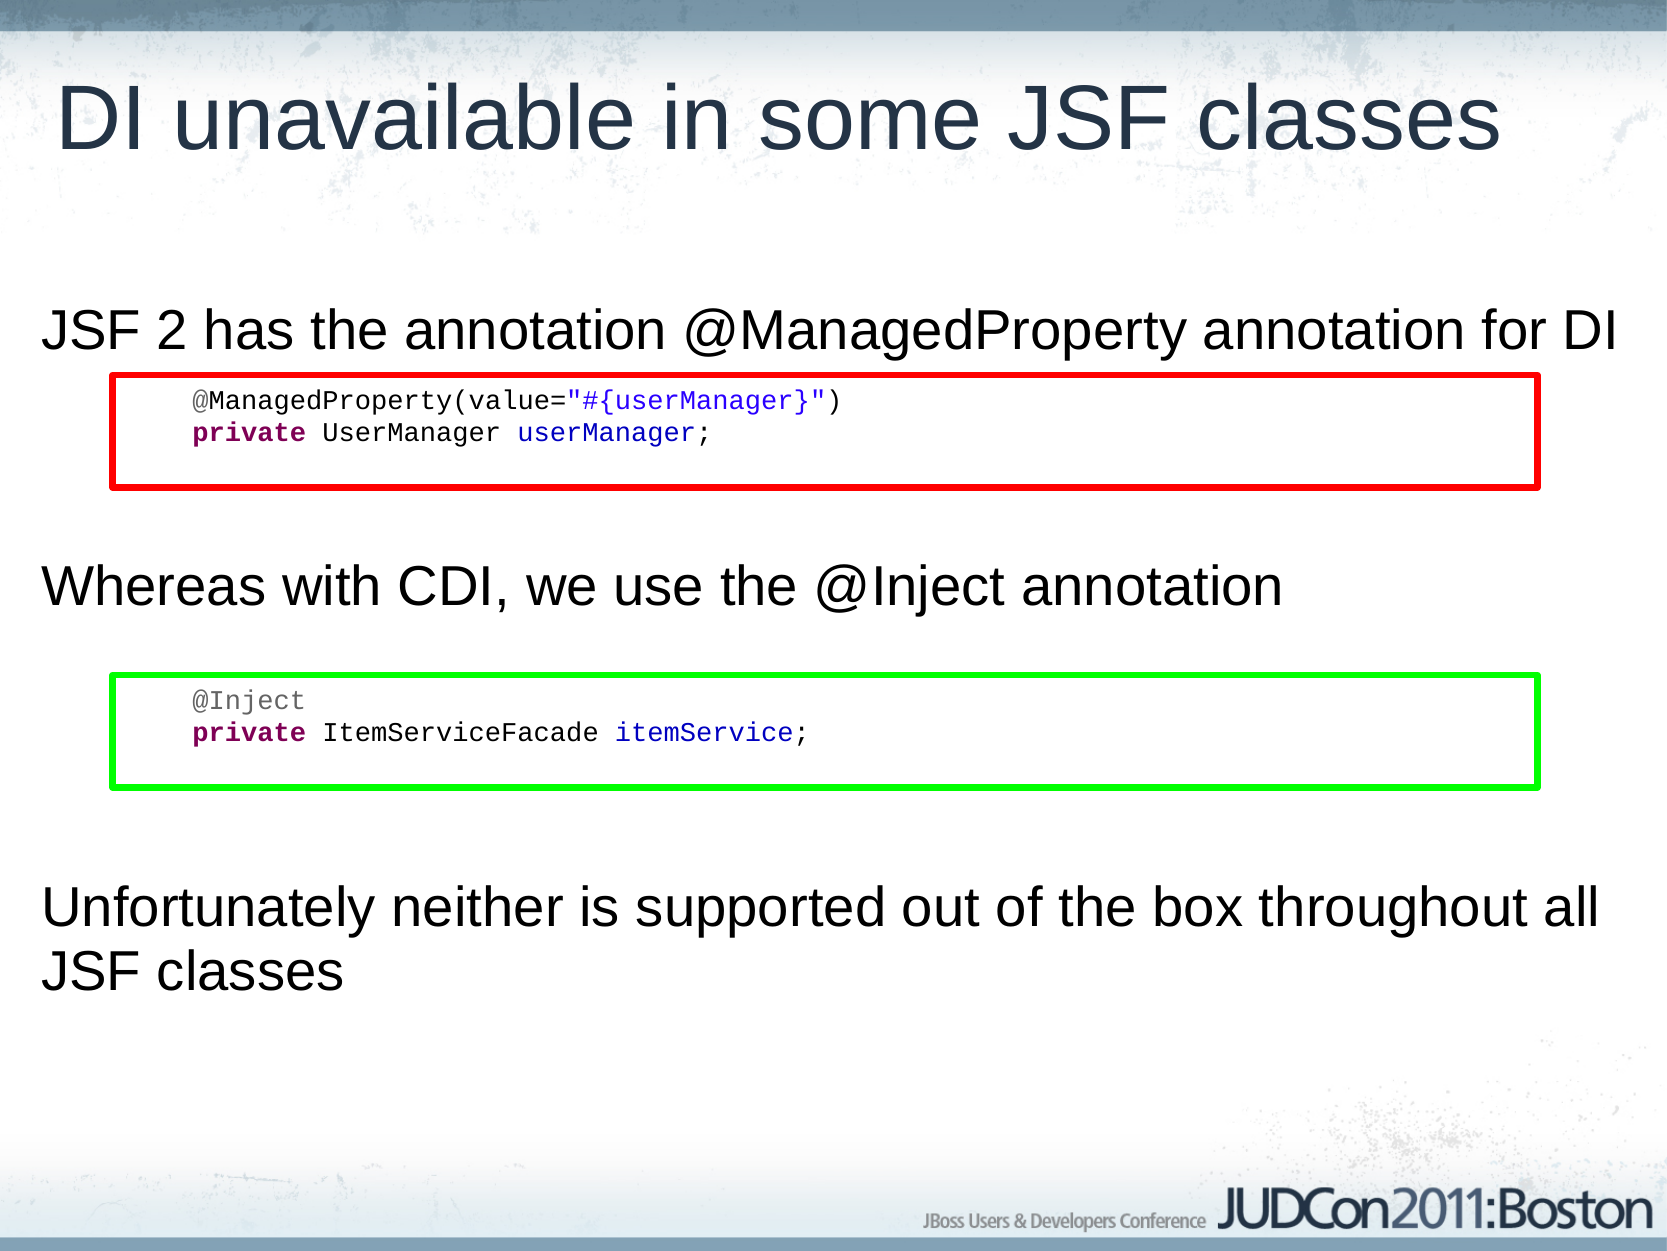

# DI unavailable in some JSF classes
JSF 2 has the annotation @ManagedProperty annotation for DI
Whereas with CDI, we use the @Inject annotation
Unfortunately neither is supported out of the box throughout all JSF classes
 @ManagedProperty(value="#{userManager}")
 private UserManager userManager;
 @Inject
 private ItemServiceFacade itemService;